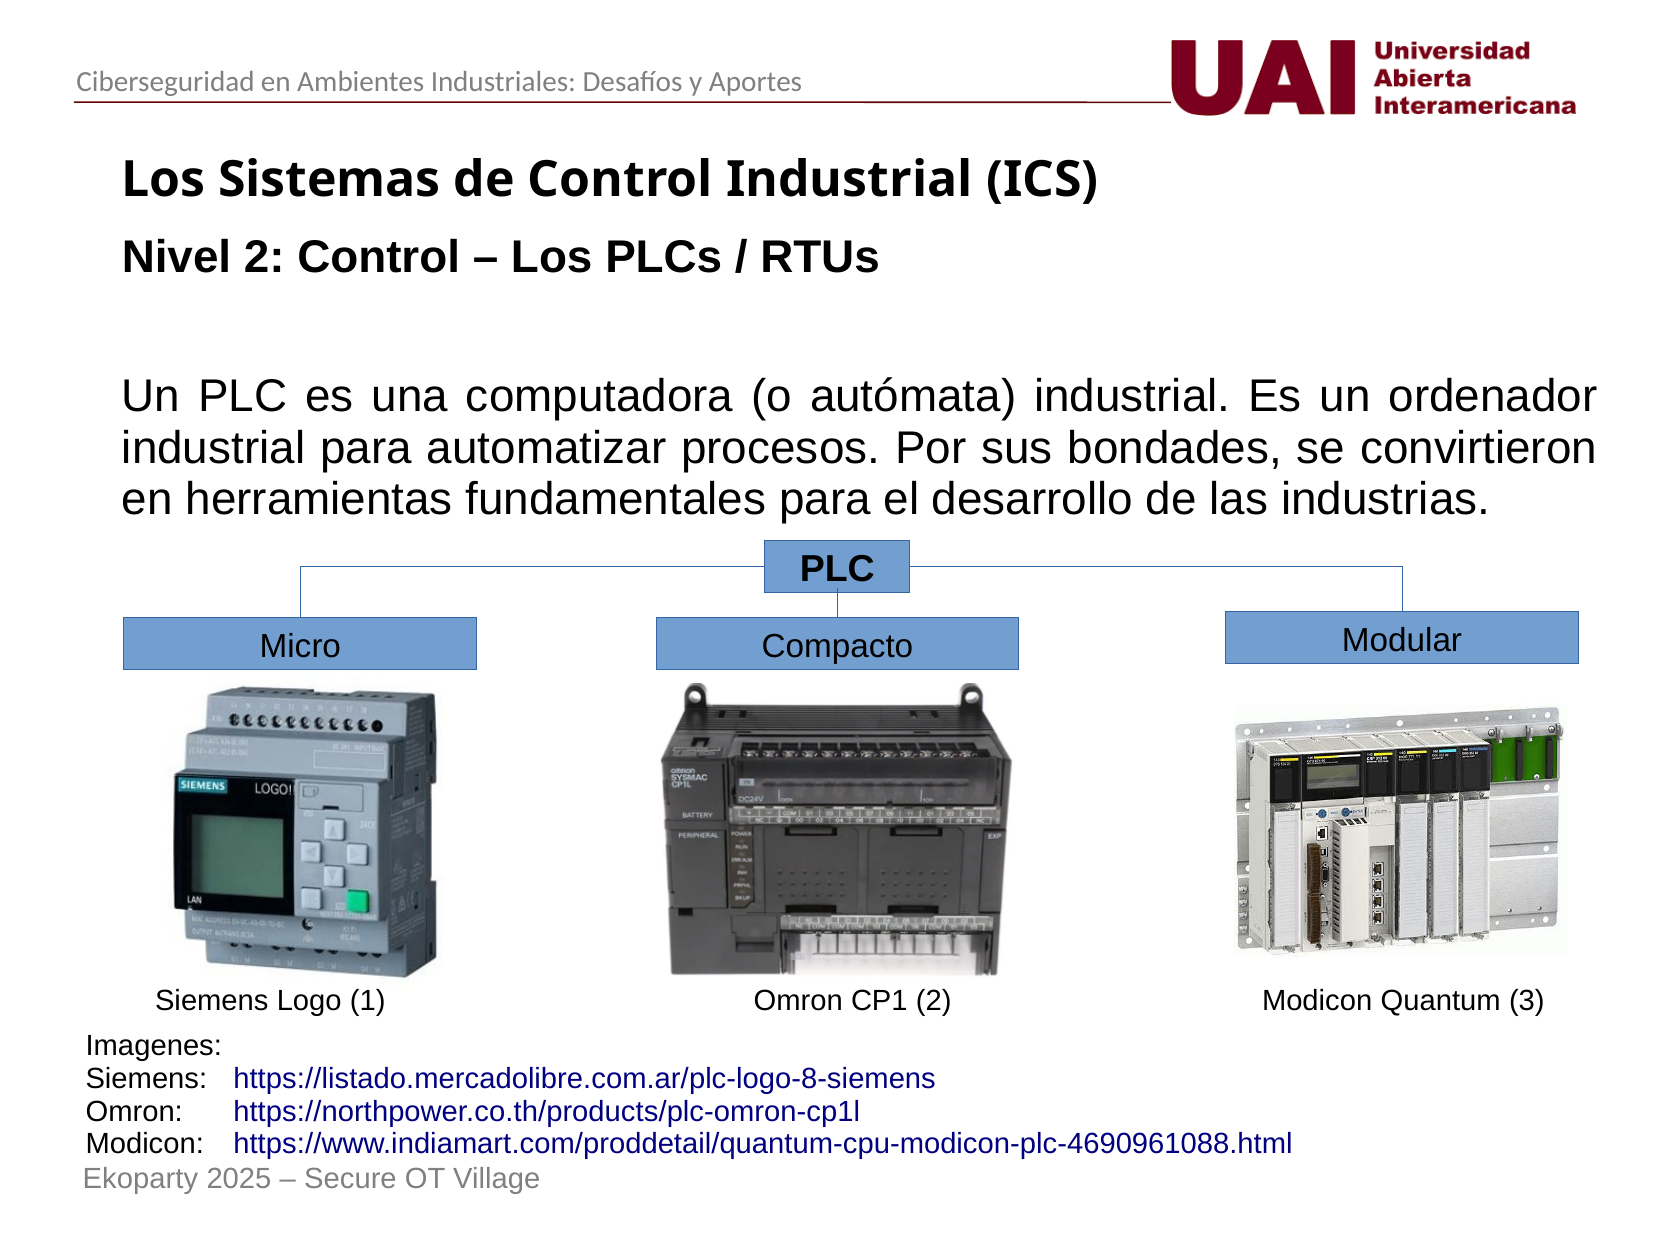

Los Sistemas de Control Industrial (ICS)
Nivel 2: Control – Los PLCs / RTUs
Un PLC es una computadora (o autómata) industrial. Es un ordenador industrial para automatizar procesos. Por sus bondades, se convirtieron en herramientas fundamentales para el desarrollo de las industrias.
PLC
PLC
Modular
Modular
Nano
Micro
Compacto
Compacto
Siemens Logo (1)			 		 Omron CP1 (2)					Modicon Quantum (3)
Imagenes:
Siemens:	https://listado.mercadolibre.com.ar/plc-logo-8-siemens
Omron: 	https://northpower.co.th/products/plc-omron-cp1l
Modicon: 	https://www.indiamart.com/proddetail/quantum-cpu-modicon-plc-4690961088.html